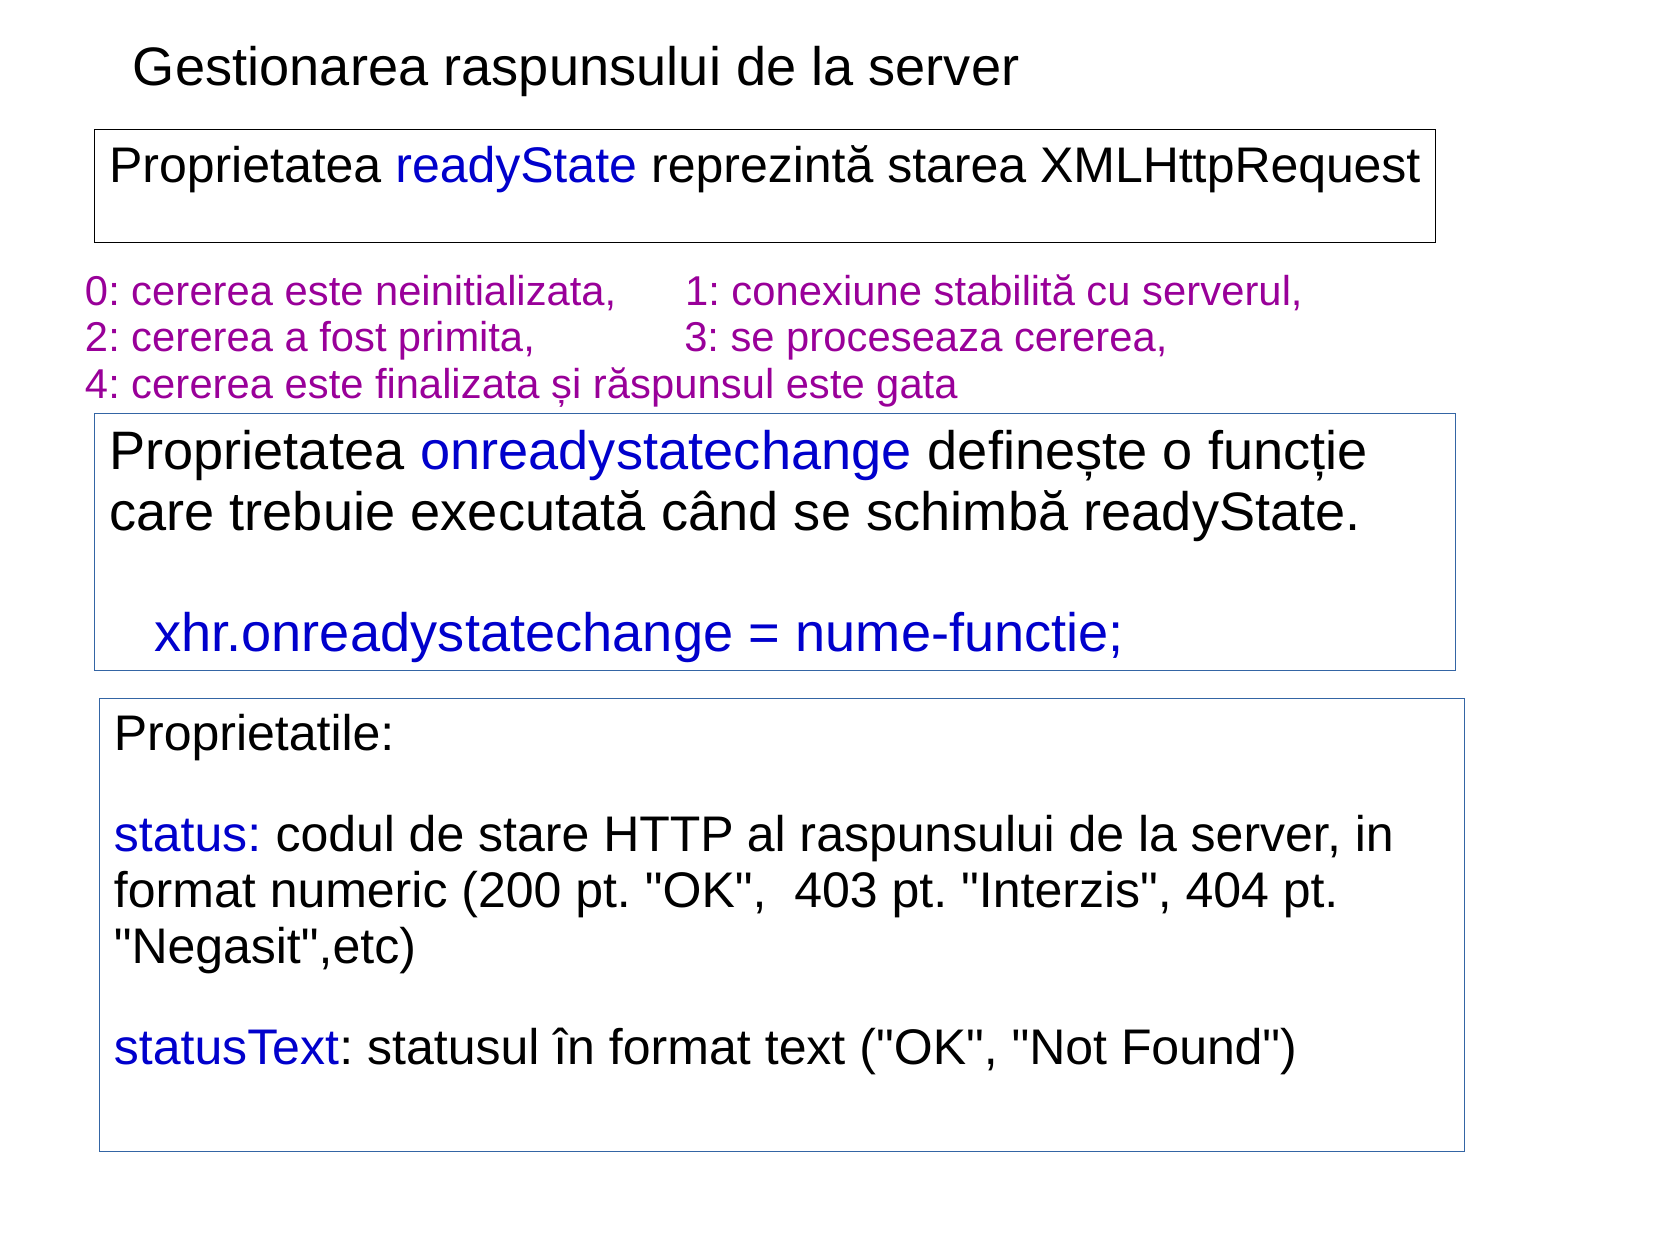

Gestionarea raspunsului de la server
Proprietatea readyState reprezintă starea XMLHttpRequest
0: cererea este neinitializata, 1: conexiune stabilită cu serverul, 2: cererea a fost primita, 3: se proceseaza cererea, 4: cererea este finalizata și răspunsul este gata
Proprietatea onreadystatechange definește o funcție care trebuie executată când se schimbă readyState.
 xhr.onreadystatechange = nume-functie;
Proprietatile:
status: codul de stare HTTP al raspunsului de la server, in format numeric (200 pt. "OK", 403 pt. "Interzis", 404 pt. "Negasit",etc)
statusText: statusul în format text ("OK", "Not Found")